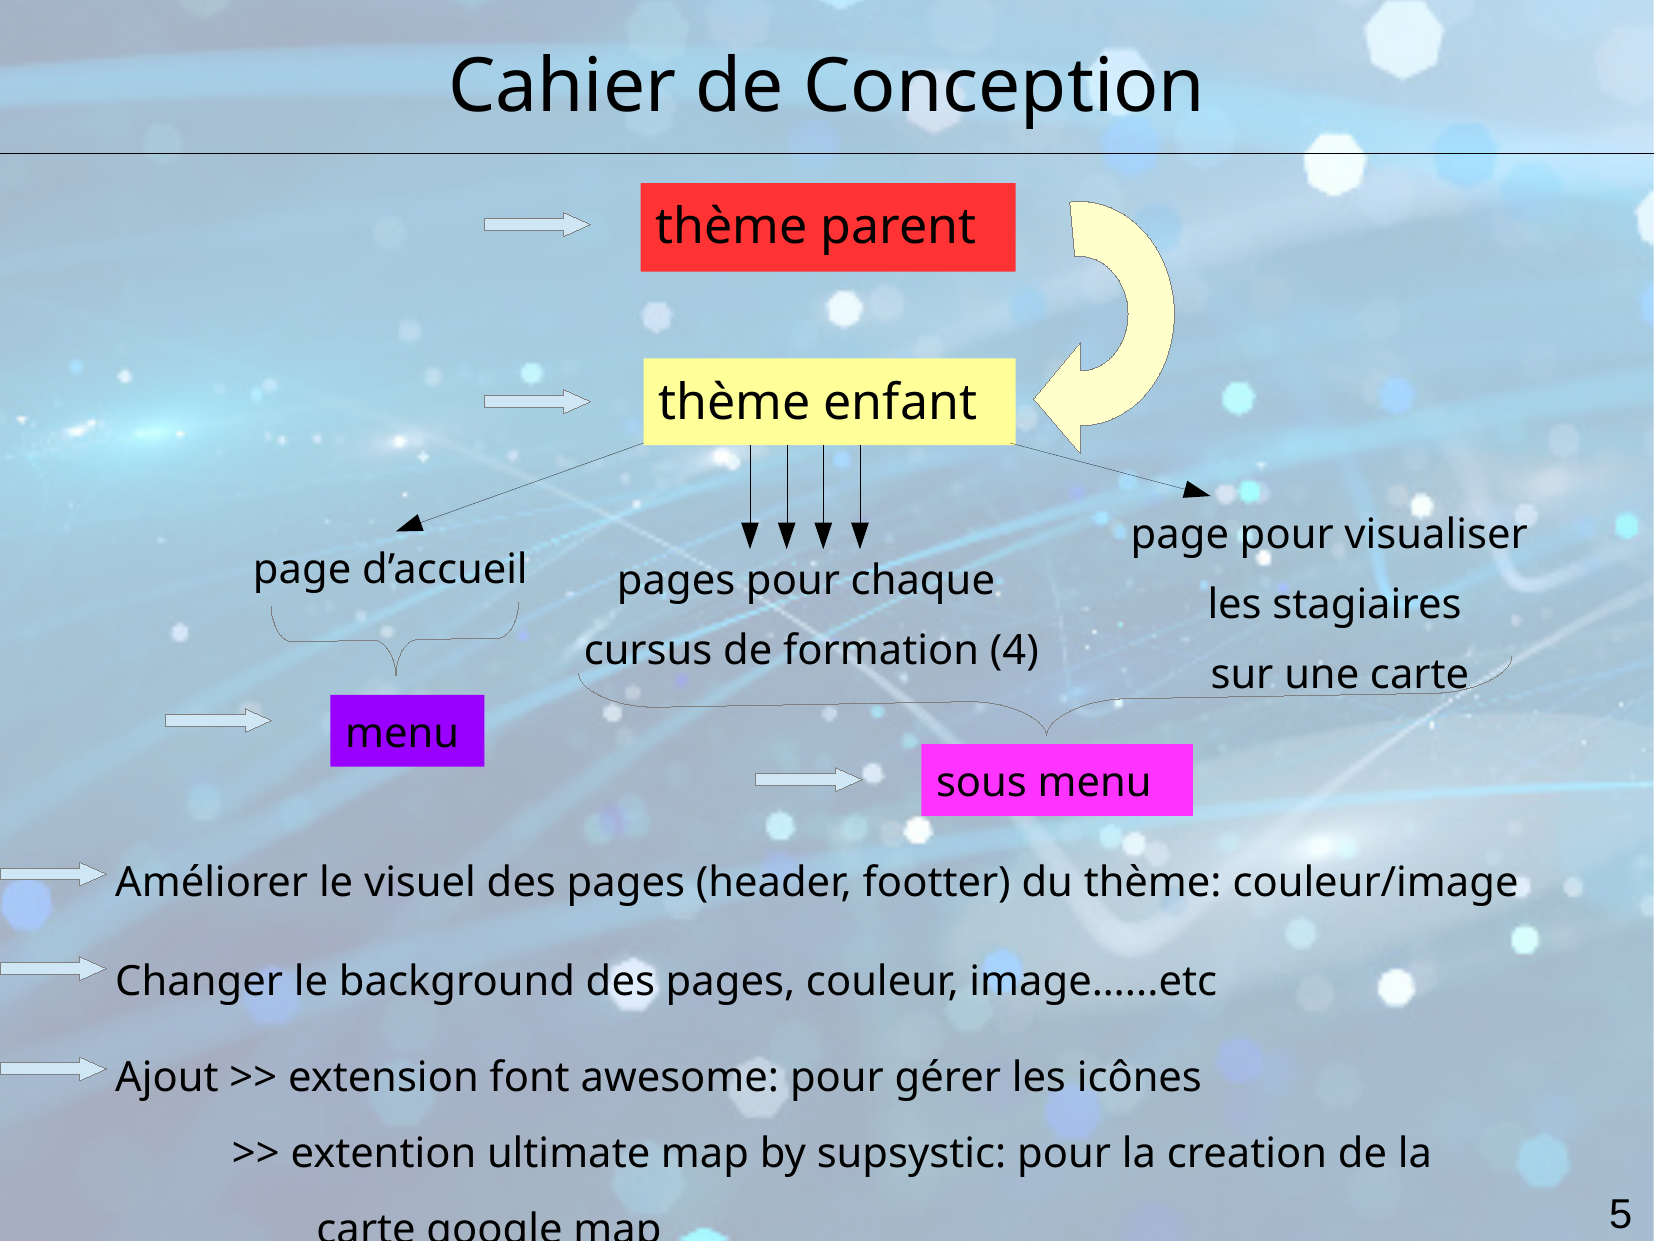

# Cahier de Conception
thème parent
thème enfant
page pour visualiser
les stagiaires
 sur une carte
page d’accueil
pages pour chaque
 cursus de formation (4)
menu
sous menu
Améliorer le visuel des pages (header, footter) du thème: couleur/image
Changer le background des pages, couleur, image…...etc
Ajout >> extension font awesome: pour gérer les icônes
	 >> extention ultimate map by supsystic: pour la creation de la
 		 carte google map
5